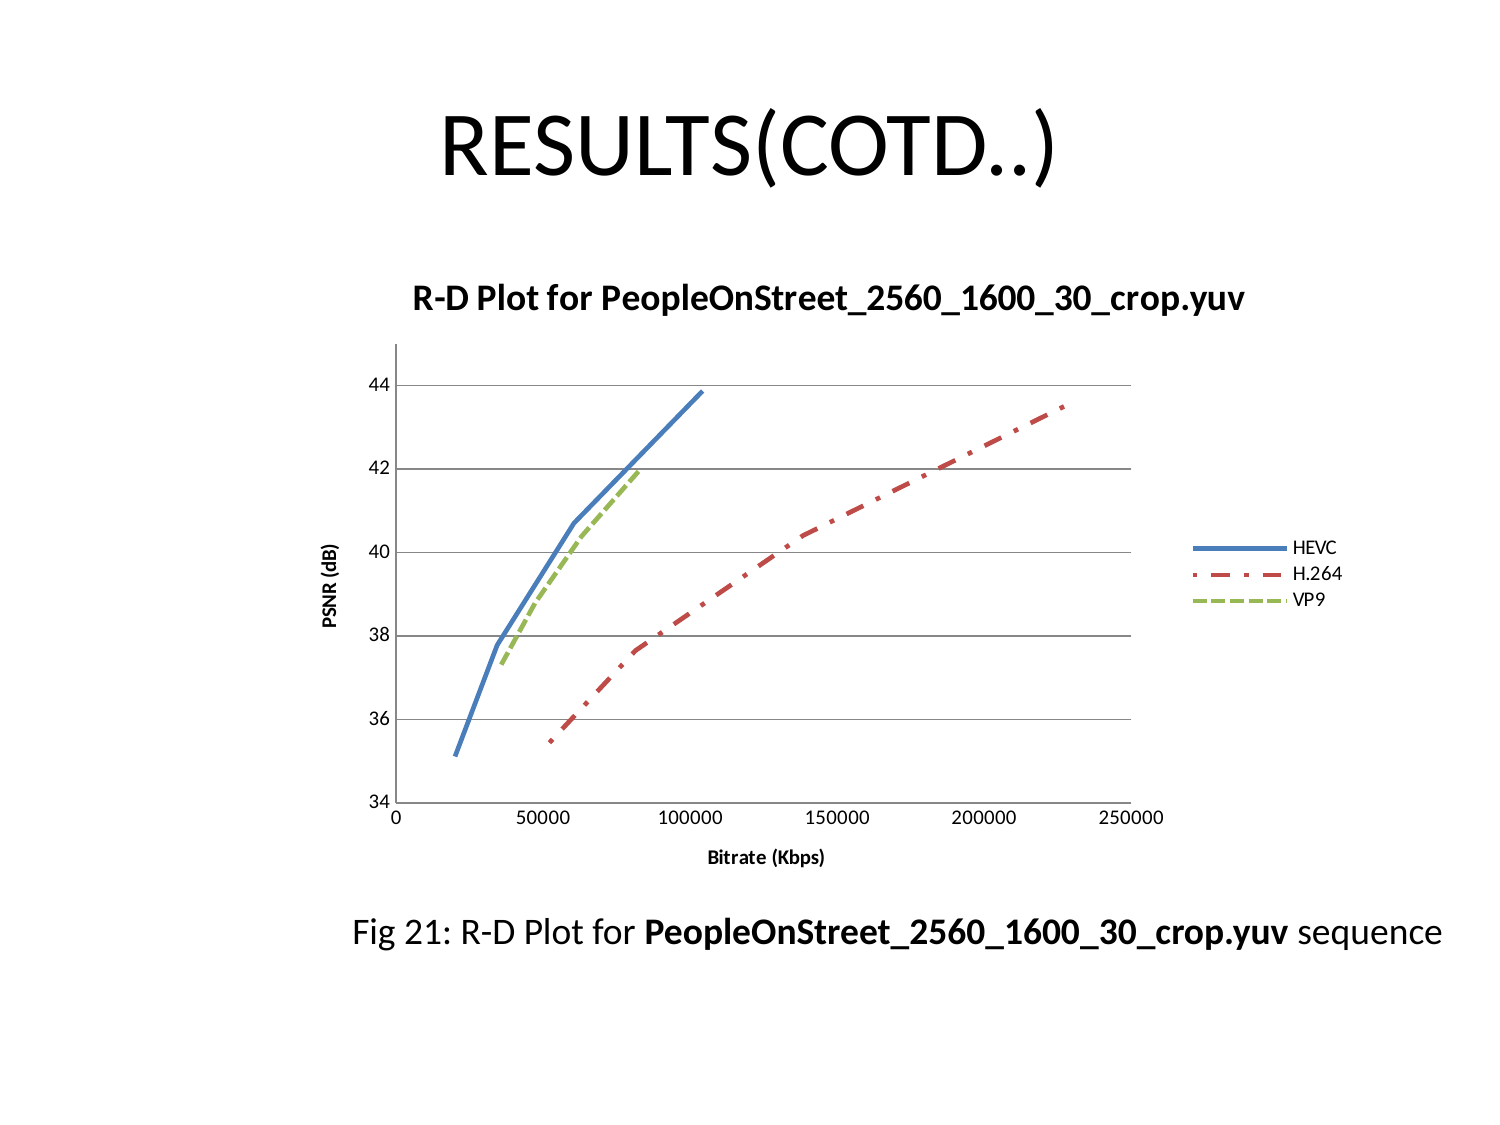

# Results(cotd..)
### Chart: R-D Plot for PeopleOnStreet_2560_1600_30_crop.yuv
| Category | HEVC | H.264 | VP9 |
|---|---|---|---|Fig 21: R-D Plot for PeopleOnStreet_2560_1600_30_crop.yuv sequence